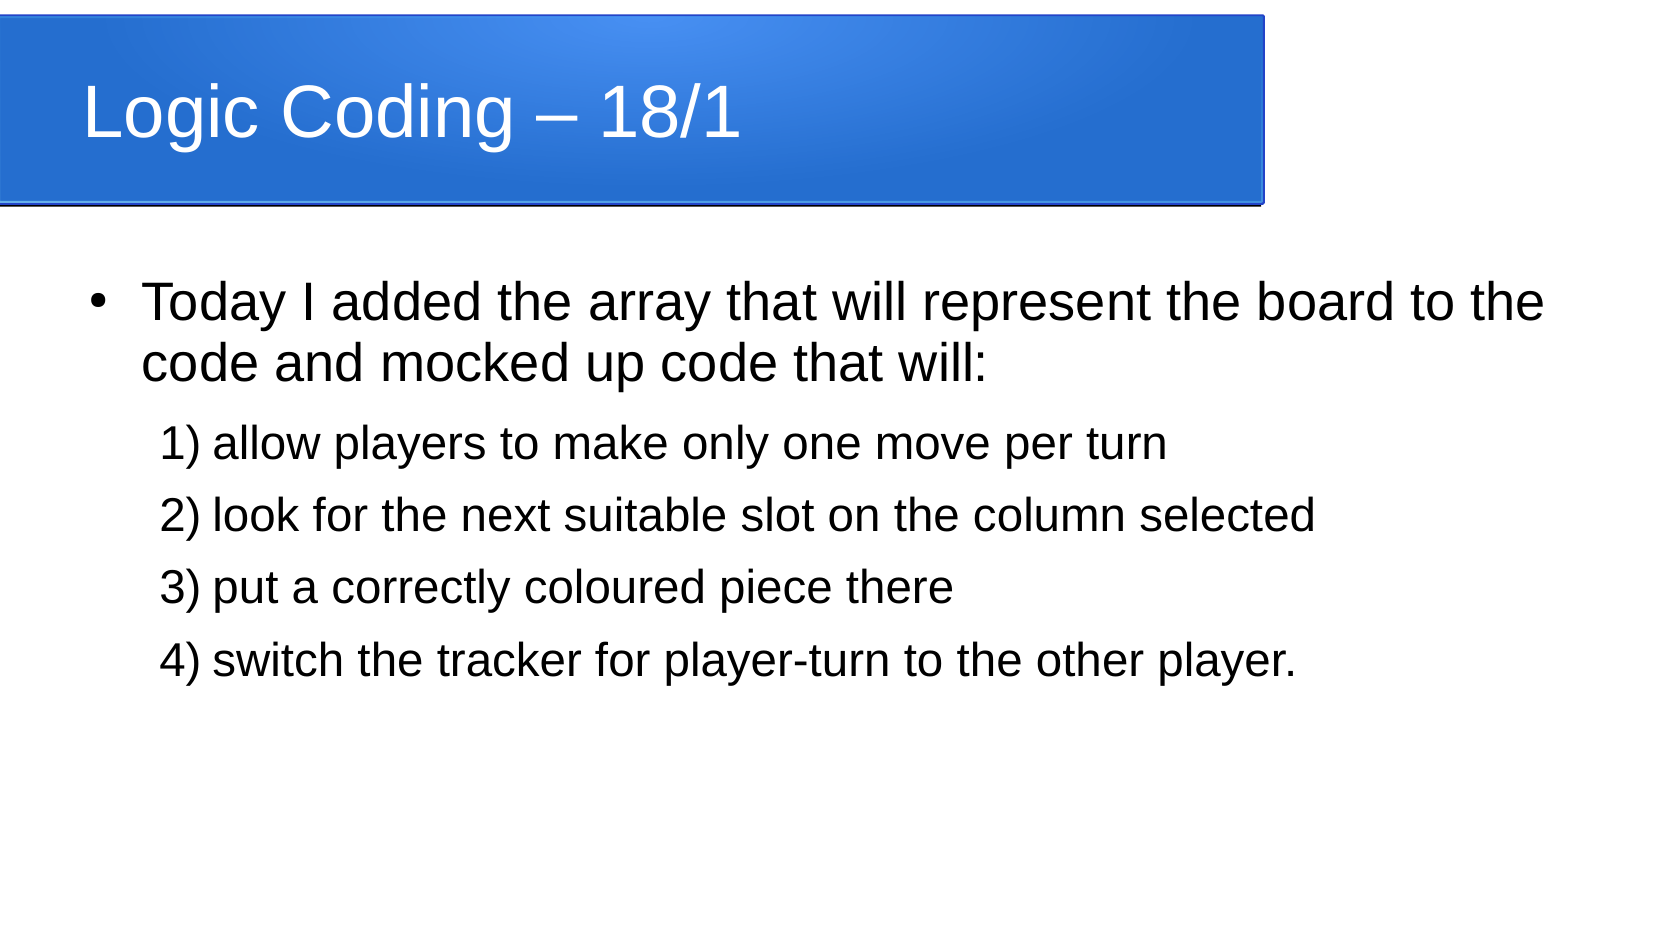

# Logic Coding – 18/1
Today I added the array that will represent the board to the code and mocked up code that will:
allow players to make only one move per turn
look for the next suitable slot on the column selected
put a correctly coloured piece there
switch the tracker for player-turn to the other player.